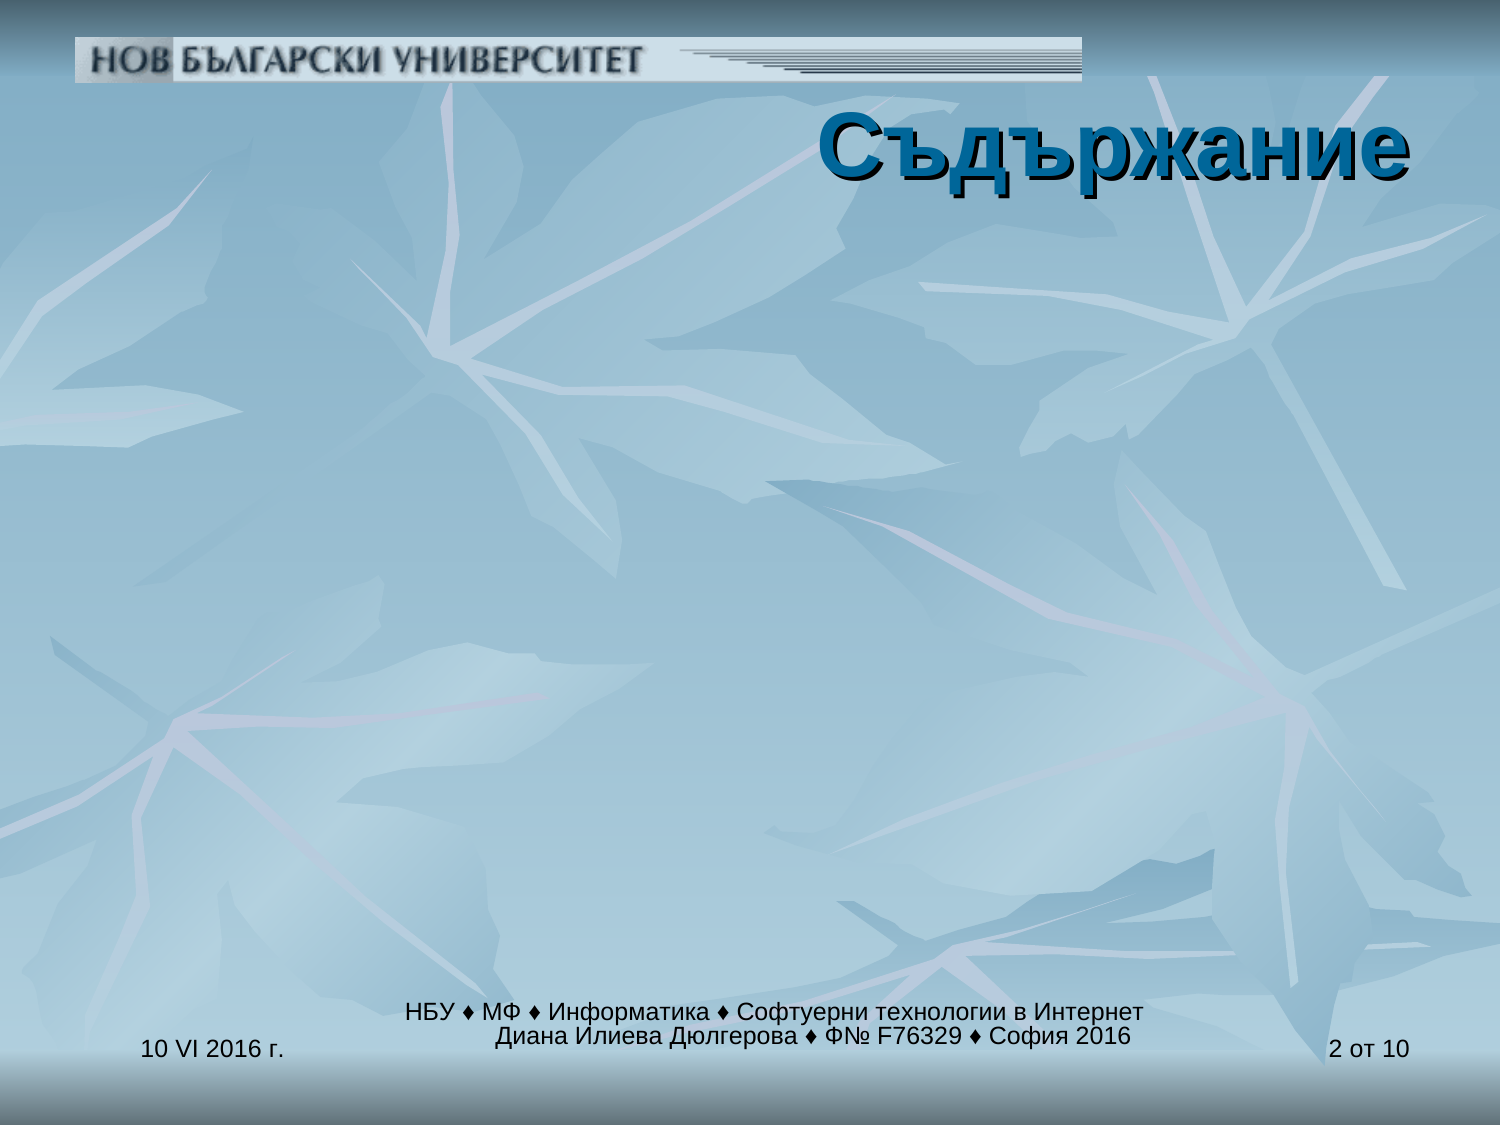

# Съдържание
НБУ ♦ МФ ♦ Информатика ♦ Софтуерни технологии в Интернет Диана Илиева Дюлгерова ♦ Ф№ F76329 ♦ София 2016
10 VI 2016 г.
2